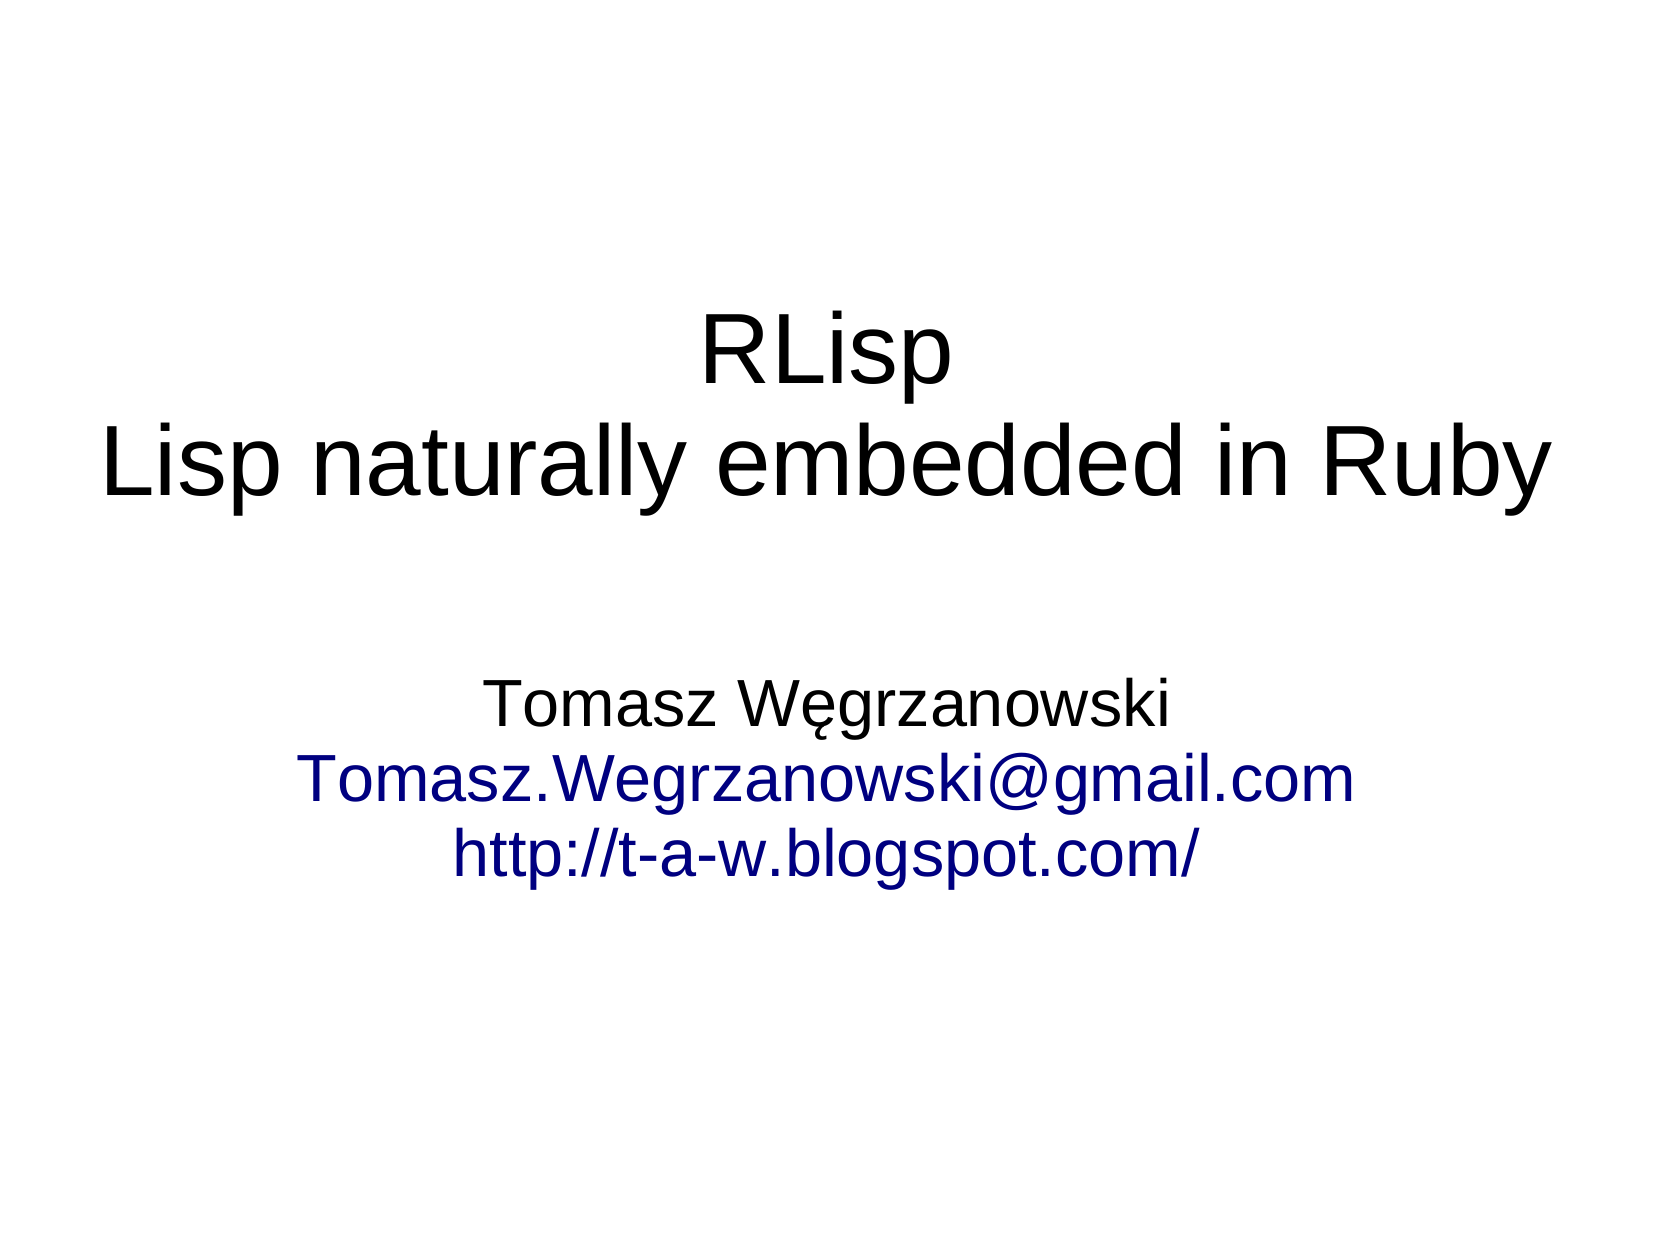

# RLisp
Lisp naturally embedded in Ruby
Tomasz Węgrzanowski
Tomasz.Wegrzanowski@gmail.com
http://t-a-w.blogspot.com/